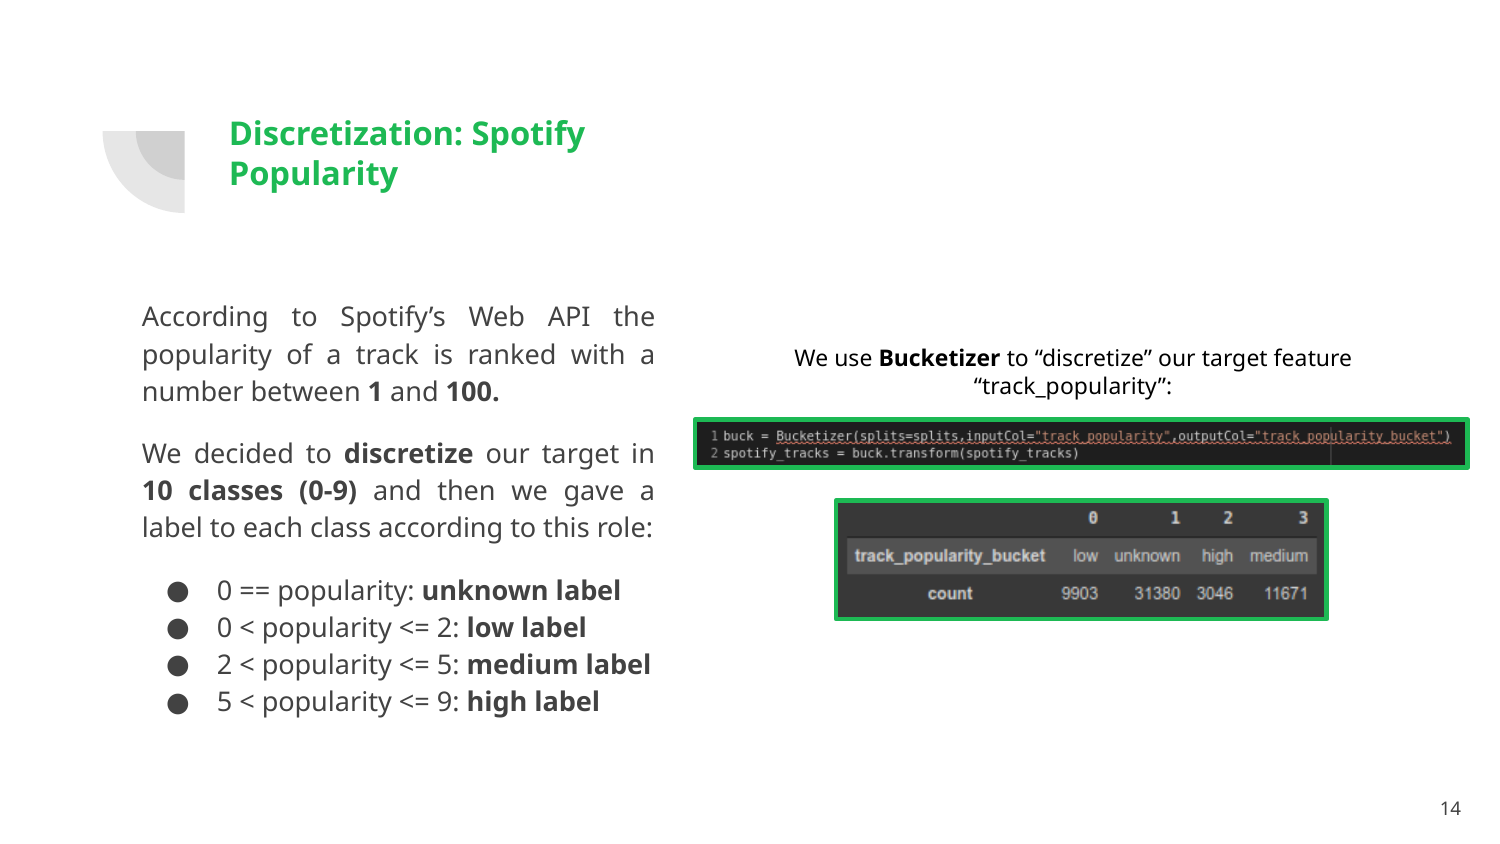

# Discretization: Spotify Popularity
According to Spotify’s Web API the popularity of a track is ranked with a number between 1 and 100.
We decided to discretize our target in 10 classes (0-9) and then we gave a label to each class according to this role:
0 == popularity: unknown label
0 < popularity <= 2: low label
2 < popularity <= 5: medium label
5 < popularity <= 9: high label
We use Bucketizer to “discretize” our target feature “track_popularity”: